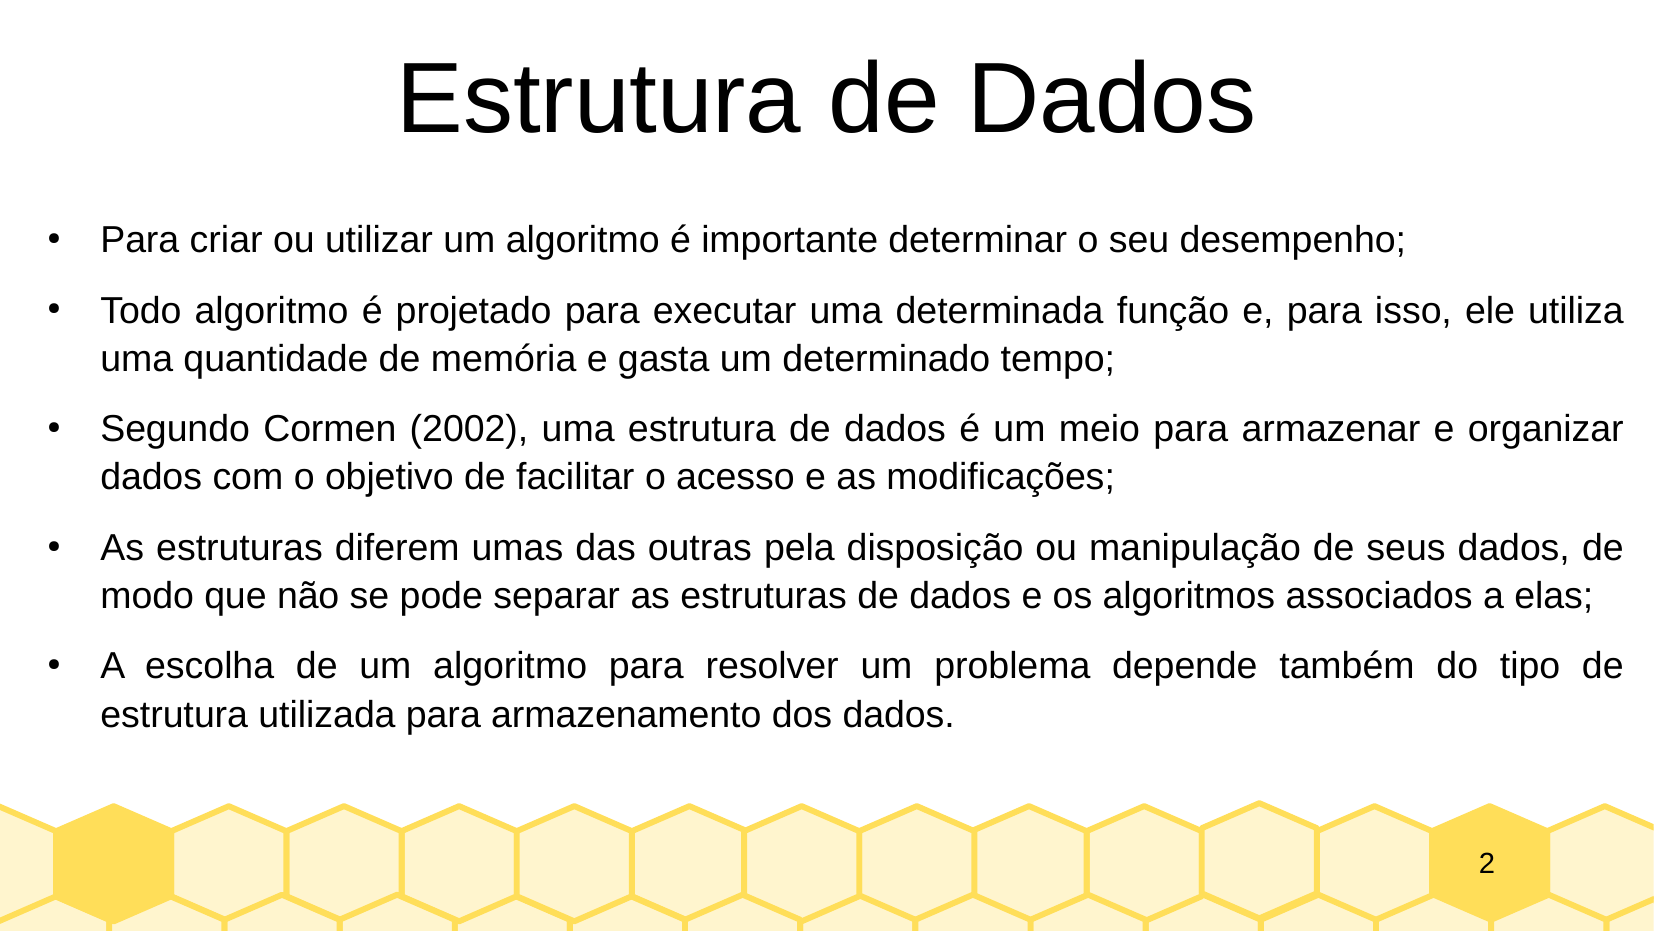

# Estrutura de Dados
Para criar ou utilizar um algoritmo é importante determinar o seu desempenho;
Todo algoritmo é projetado para executar uma determinada função e, para isso, ele utiliza uma quantidade de memória e gasta um determinado tempo;
Segundo Cormen (2002), uma estrutura de dados é um meio para armazenar e organizar dados com o objetivo de facilitar o acesso e as modificações;
As estruturas diferem umas das outras pela disposição ou manipulação de seus dados, de modo que não se pode separar as estruturas de dados e os algoritmos associados a elas;
A escolha de um algoritmo para resolver um problema depende também do tipo de estrutura utilizada para armazenamento dos dados.